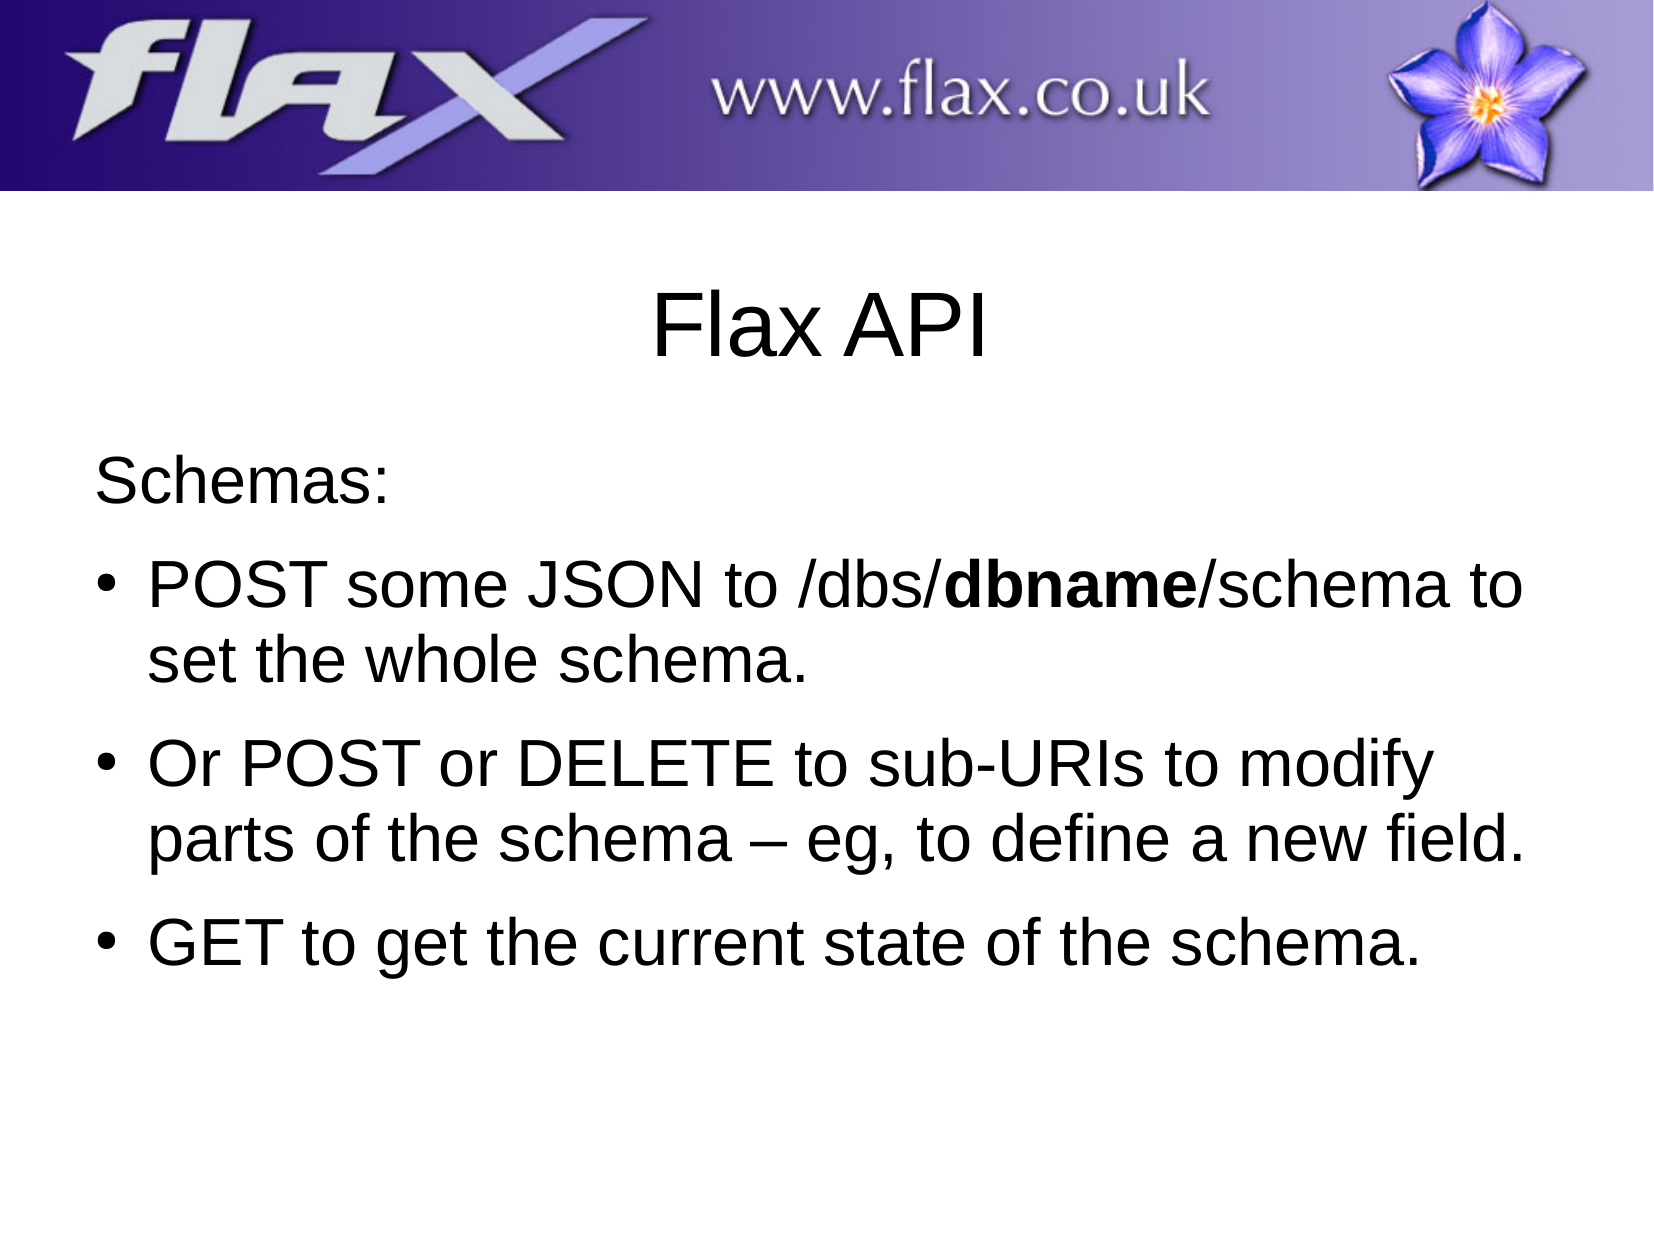

# Flax API
Schemas:
POST some JSON to /dbs/dbname/schema to set the whole schema.
Or POST or DELETE to sub-URIs to modify parts of the schema – eg, to define a new field.
GET to get the current state of the schema.